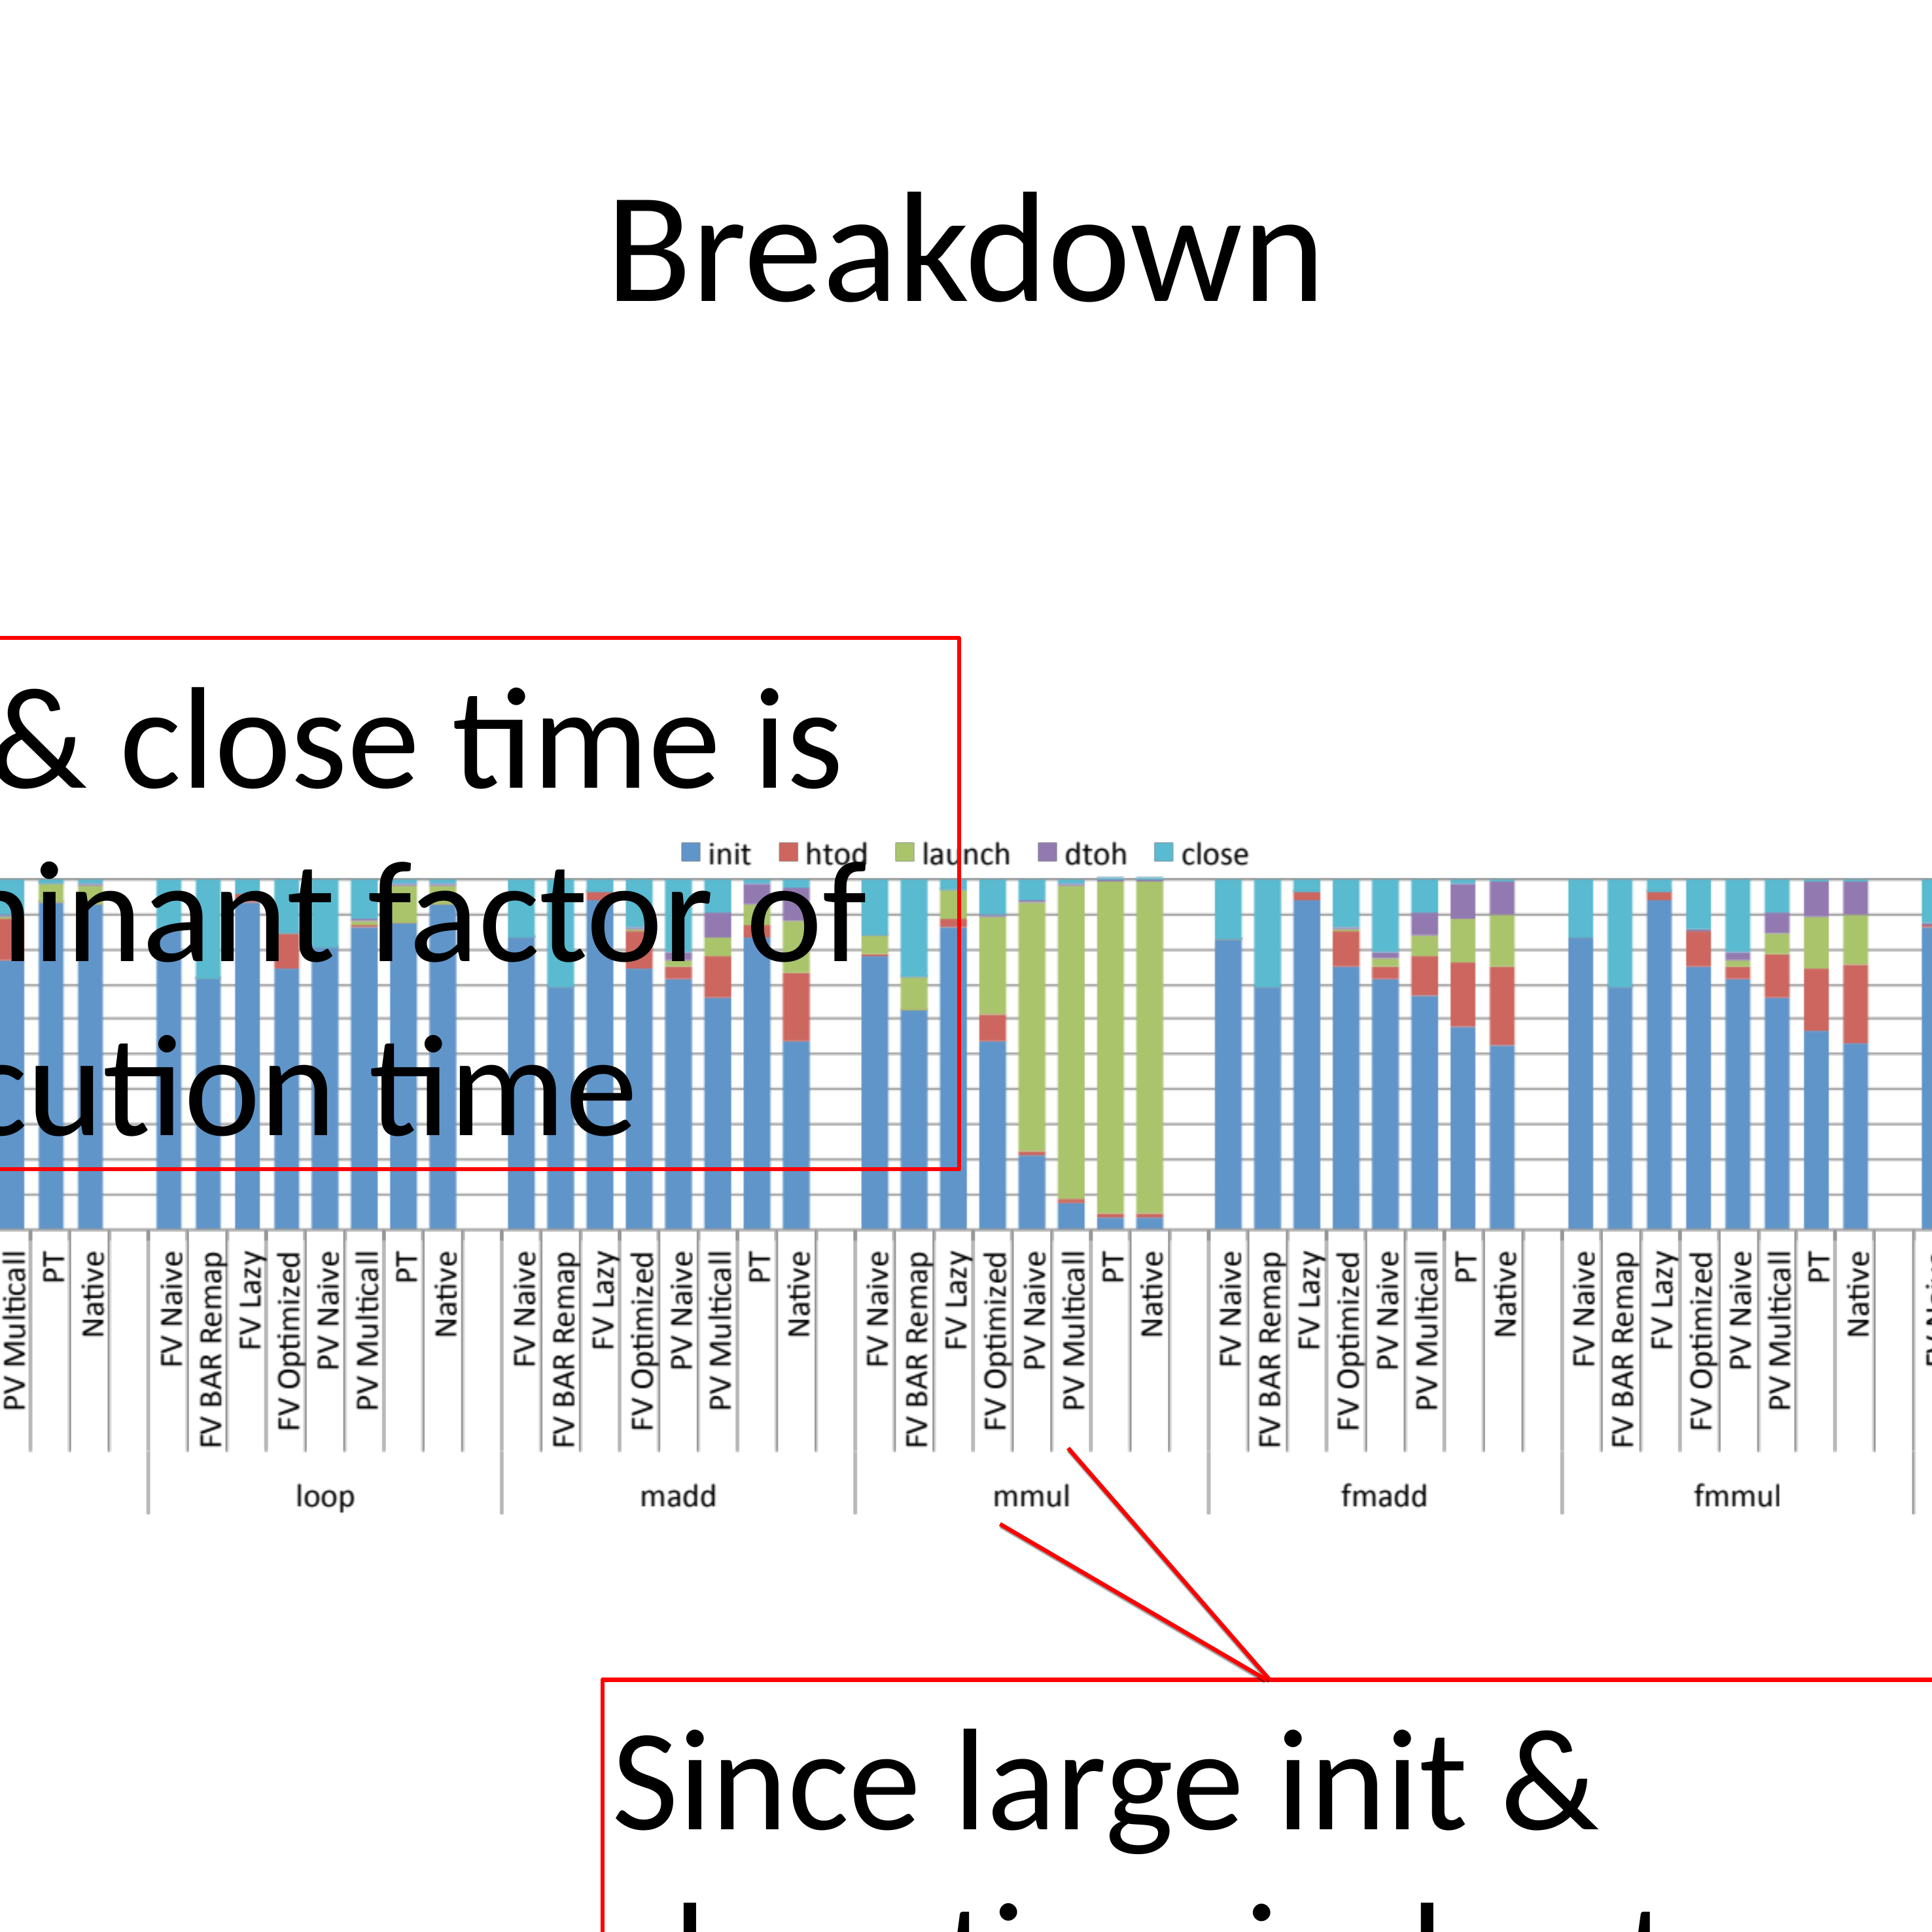

# Breakdown
init & close time is dominant factor of execution time
Since large init & close time is due to shadowing,
PV reduces this ratio.